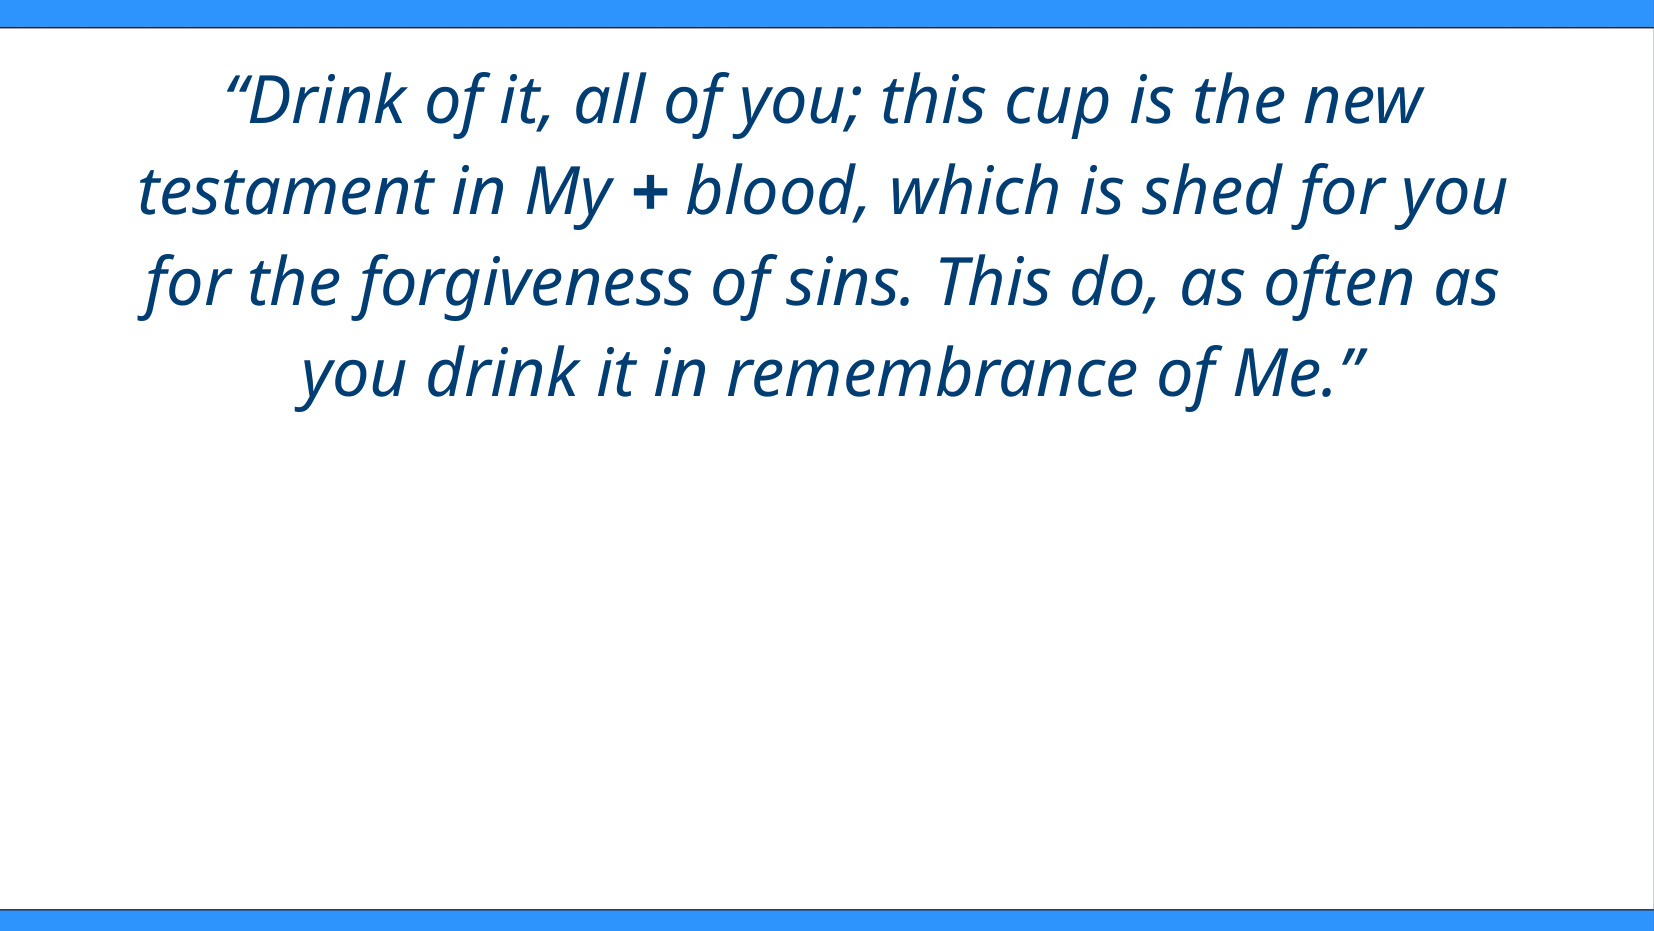

“Drink of it, all of you; this cup is the new
testament in My + blood, which is shed for you
for the forgiveness of sins. This do, as often as
you drink it in remembrance of Me.”